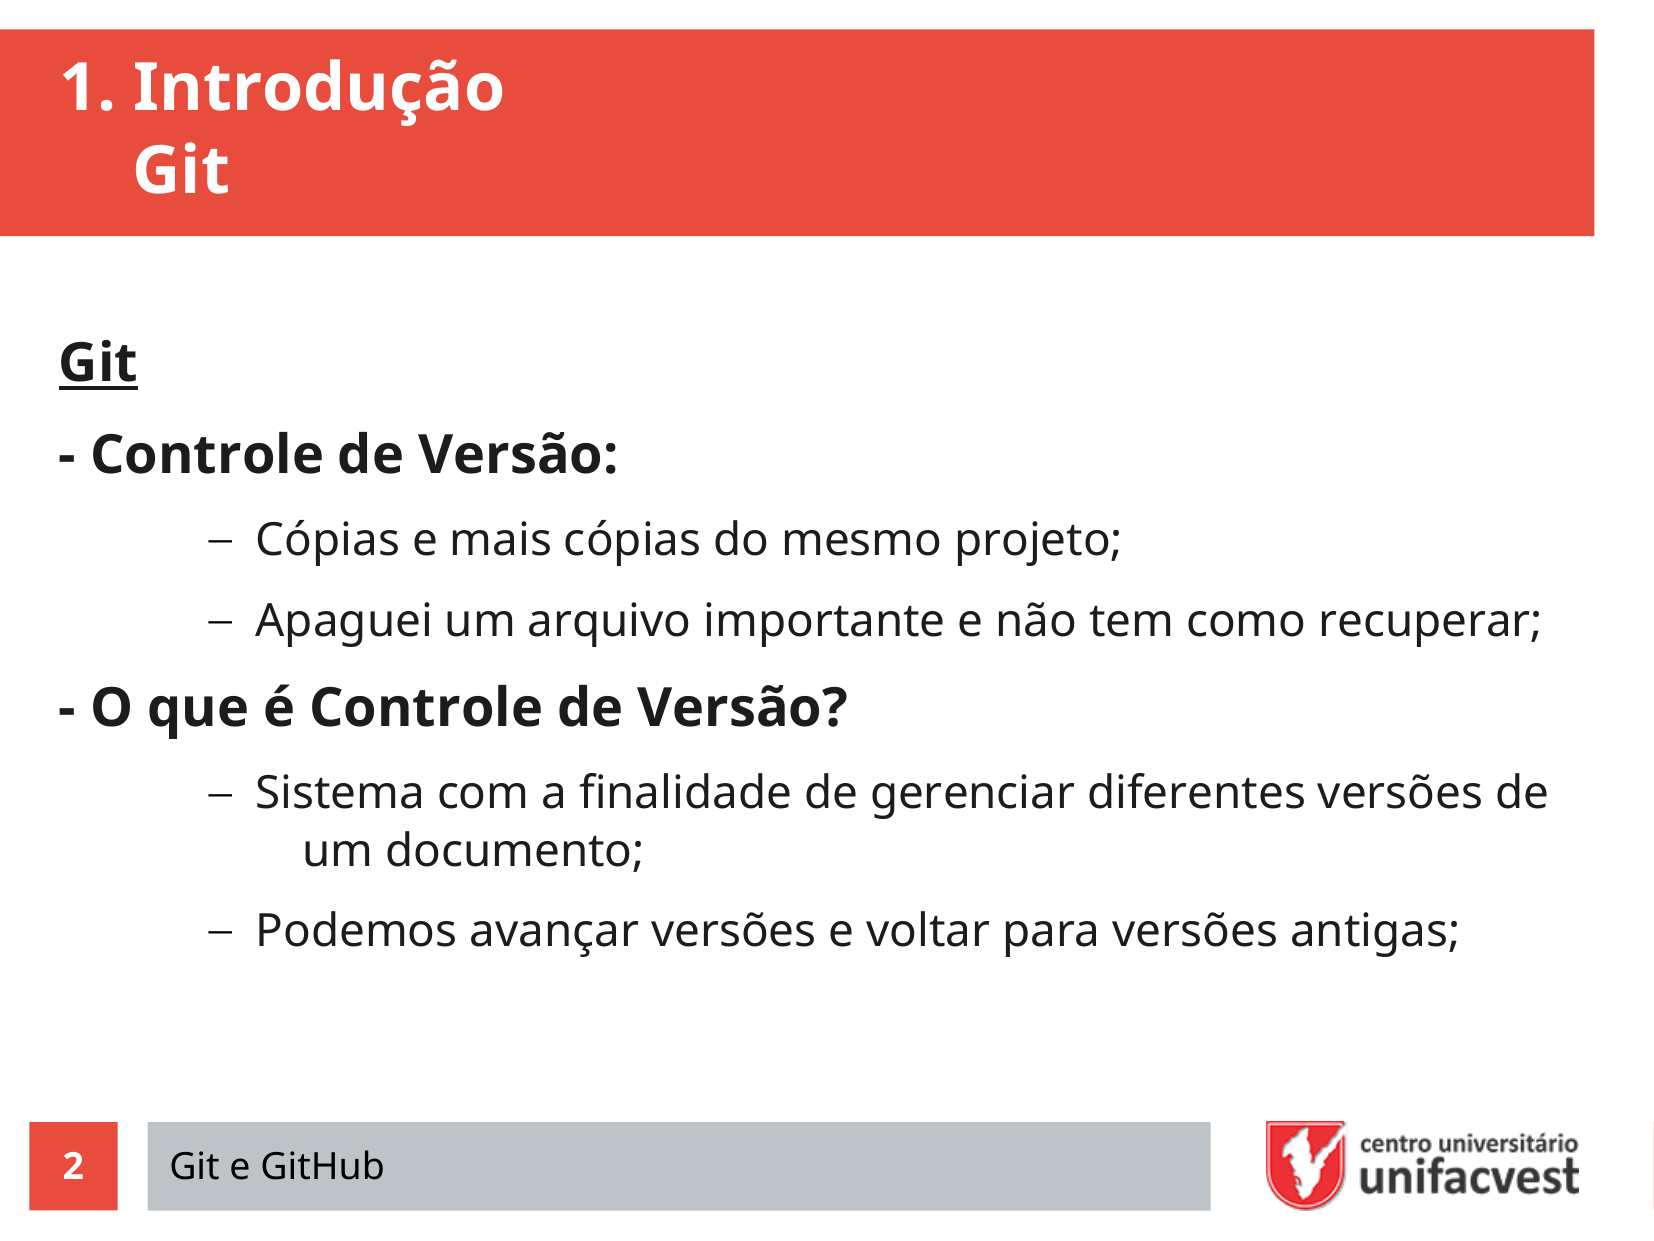

# 1. Introdução Git
Git
- Controle de Versão:
Cópias e mais cópias do mesmo projeto;
Apaguei um arquivo importante e não tem como recuperar;
- O que é Controle de Versão?
Sistema com a finalidade de gerenciar diferentes versões de um documento;
Podemos avançar versões e voltar para versões antigas;
2
Git e GitHub